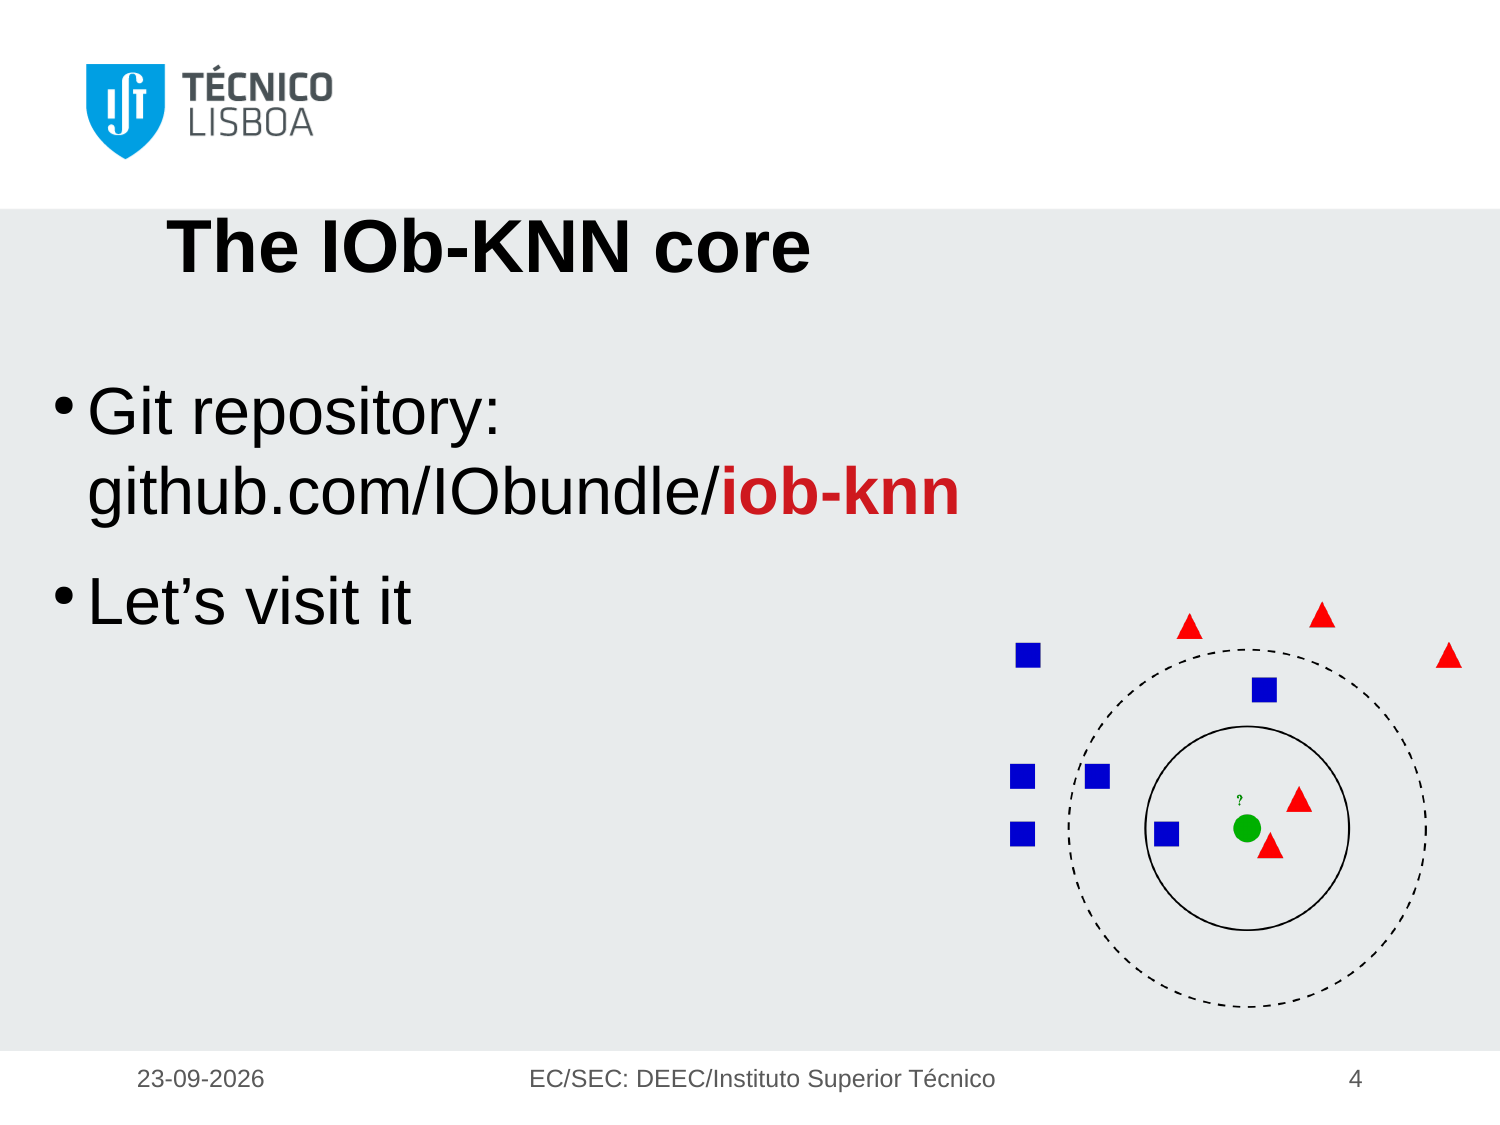

# The IOb-KNN core
Git repository: github.com/IObundle/iob-knn
Let’s visit it
EC/SEC: DEEC/Instituto Superior Técnico
3